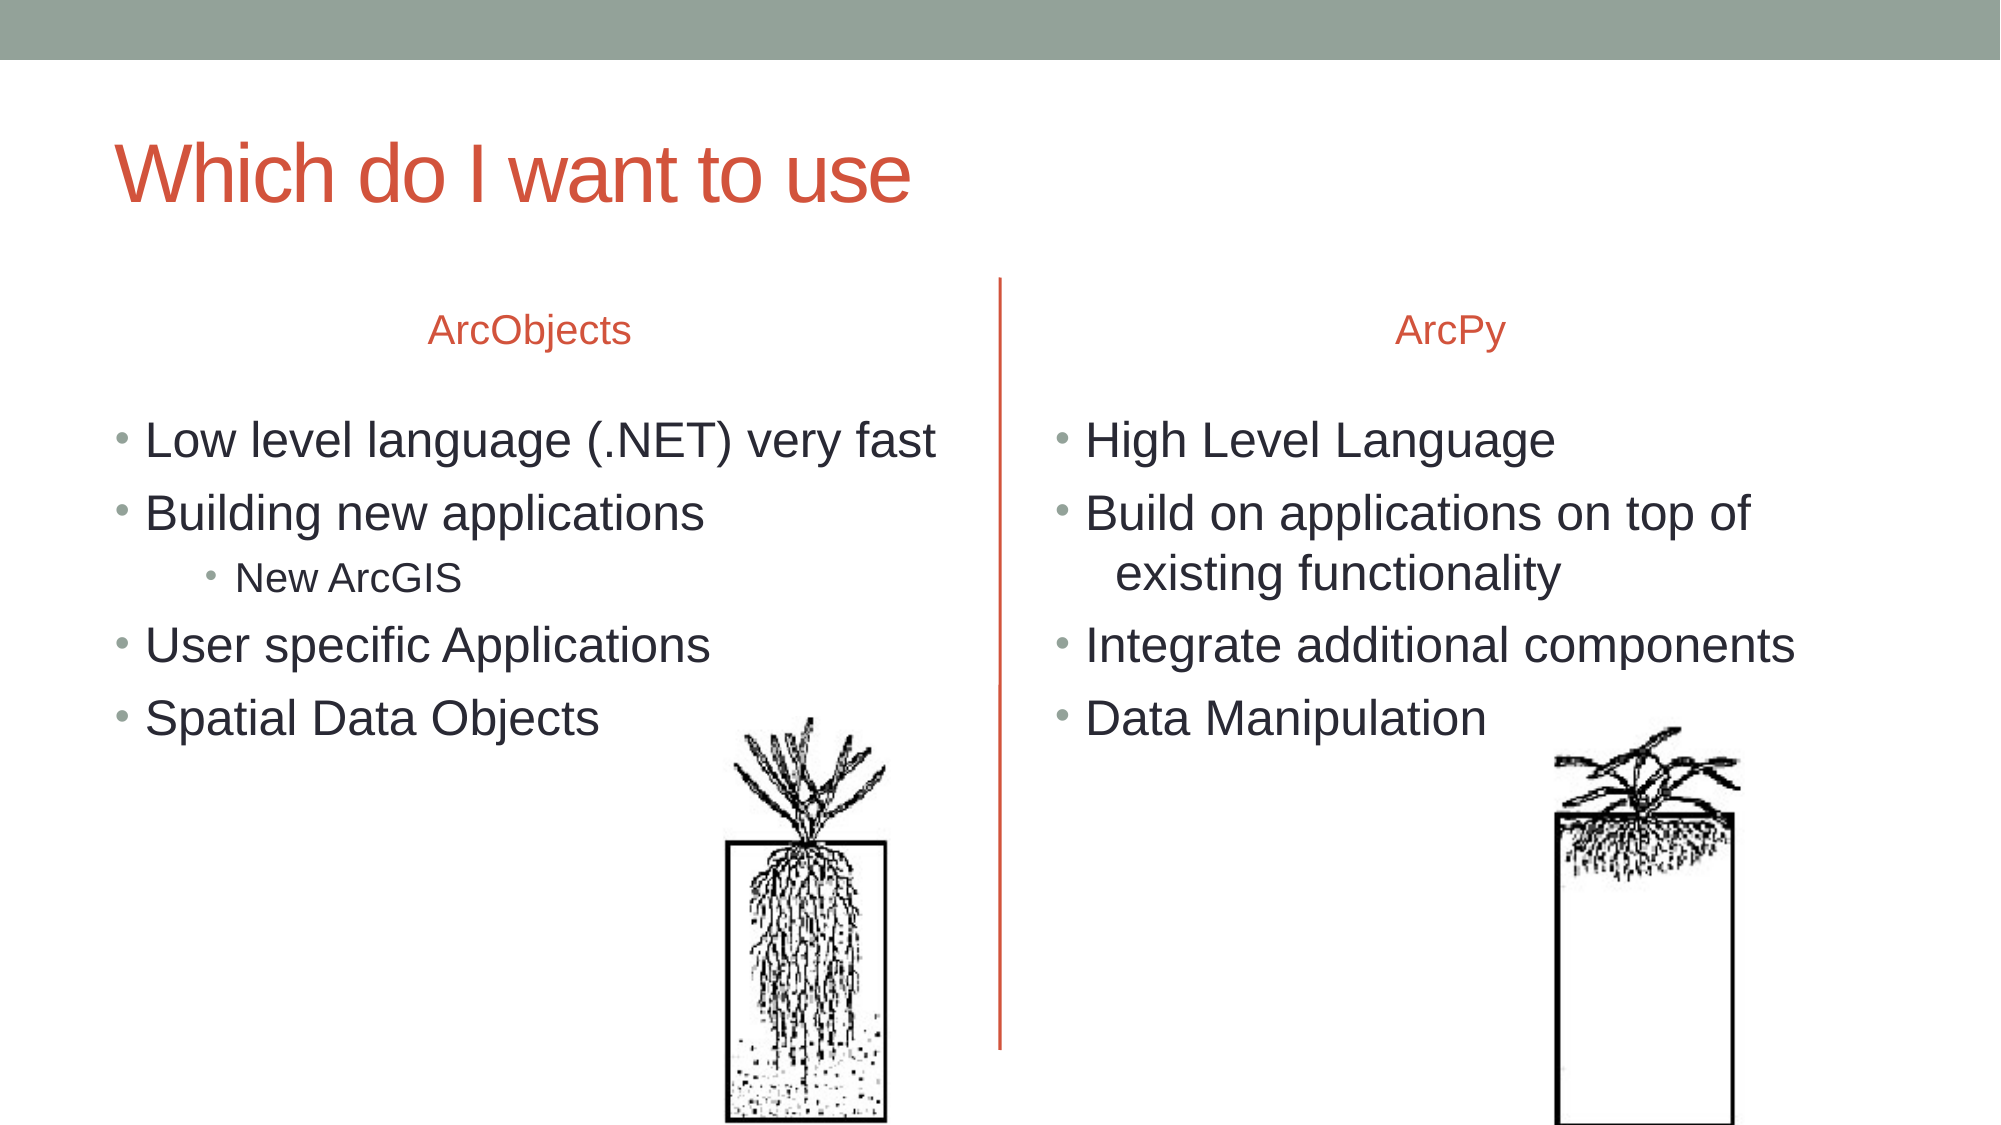

# Which do I want to use
ArcObjects
ArcPy
Low level language (.NET) very fast
Building new applications
New ArcGIS
User specific Applications
Spatial Data Objects
High Level Language
Build on applications on top of existing functionality
Integrate additional components
Data Manipulation